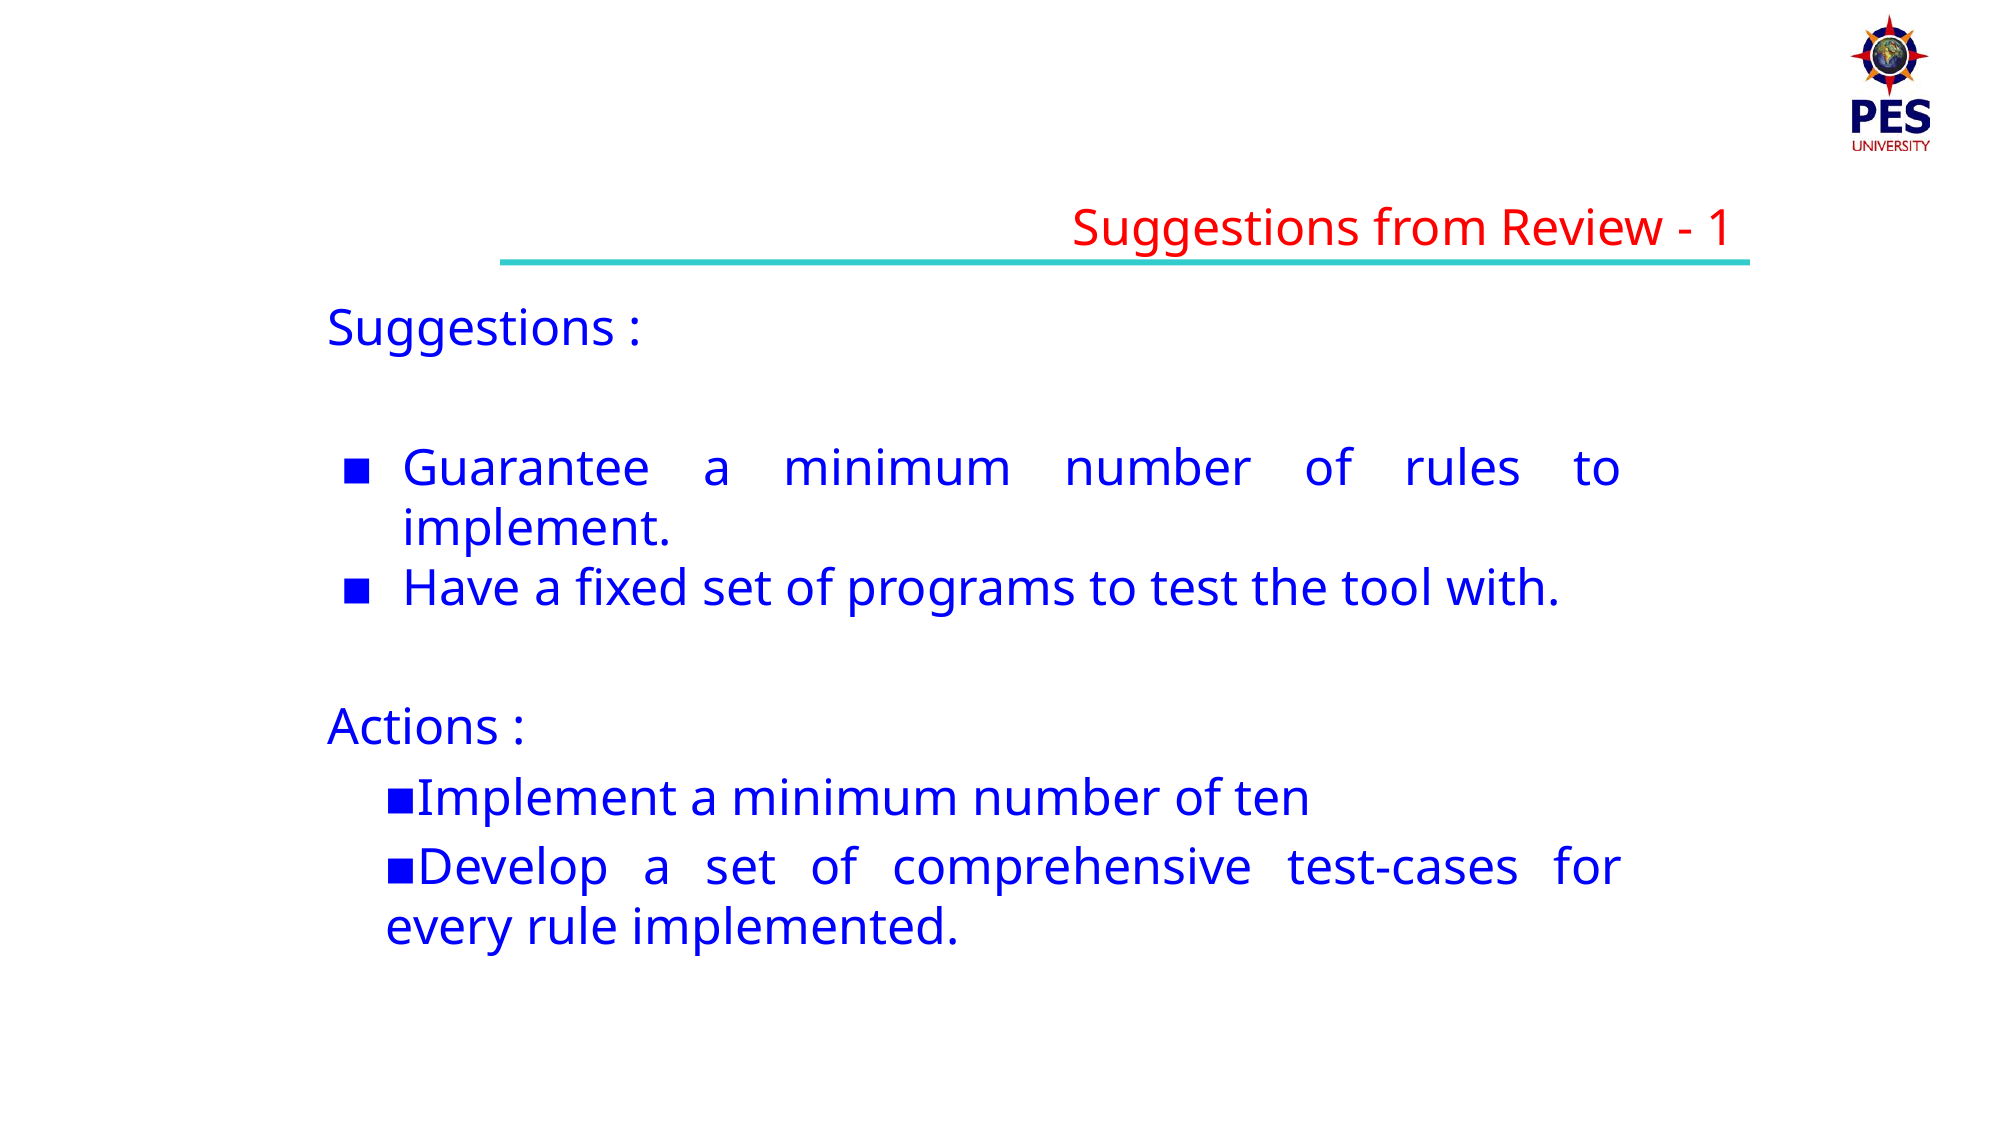

Suggestions from Review - 1
Suggestions :
Guarantee a minimum number of rules to implement.
Have a fixed set of programs to test the tool with.
Actions :
Implement a minimum number of ten
Develop a set of comprehensive test-cases for every rule implemented.